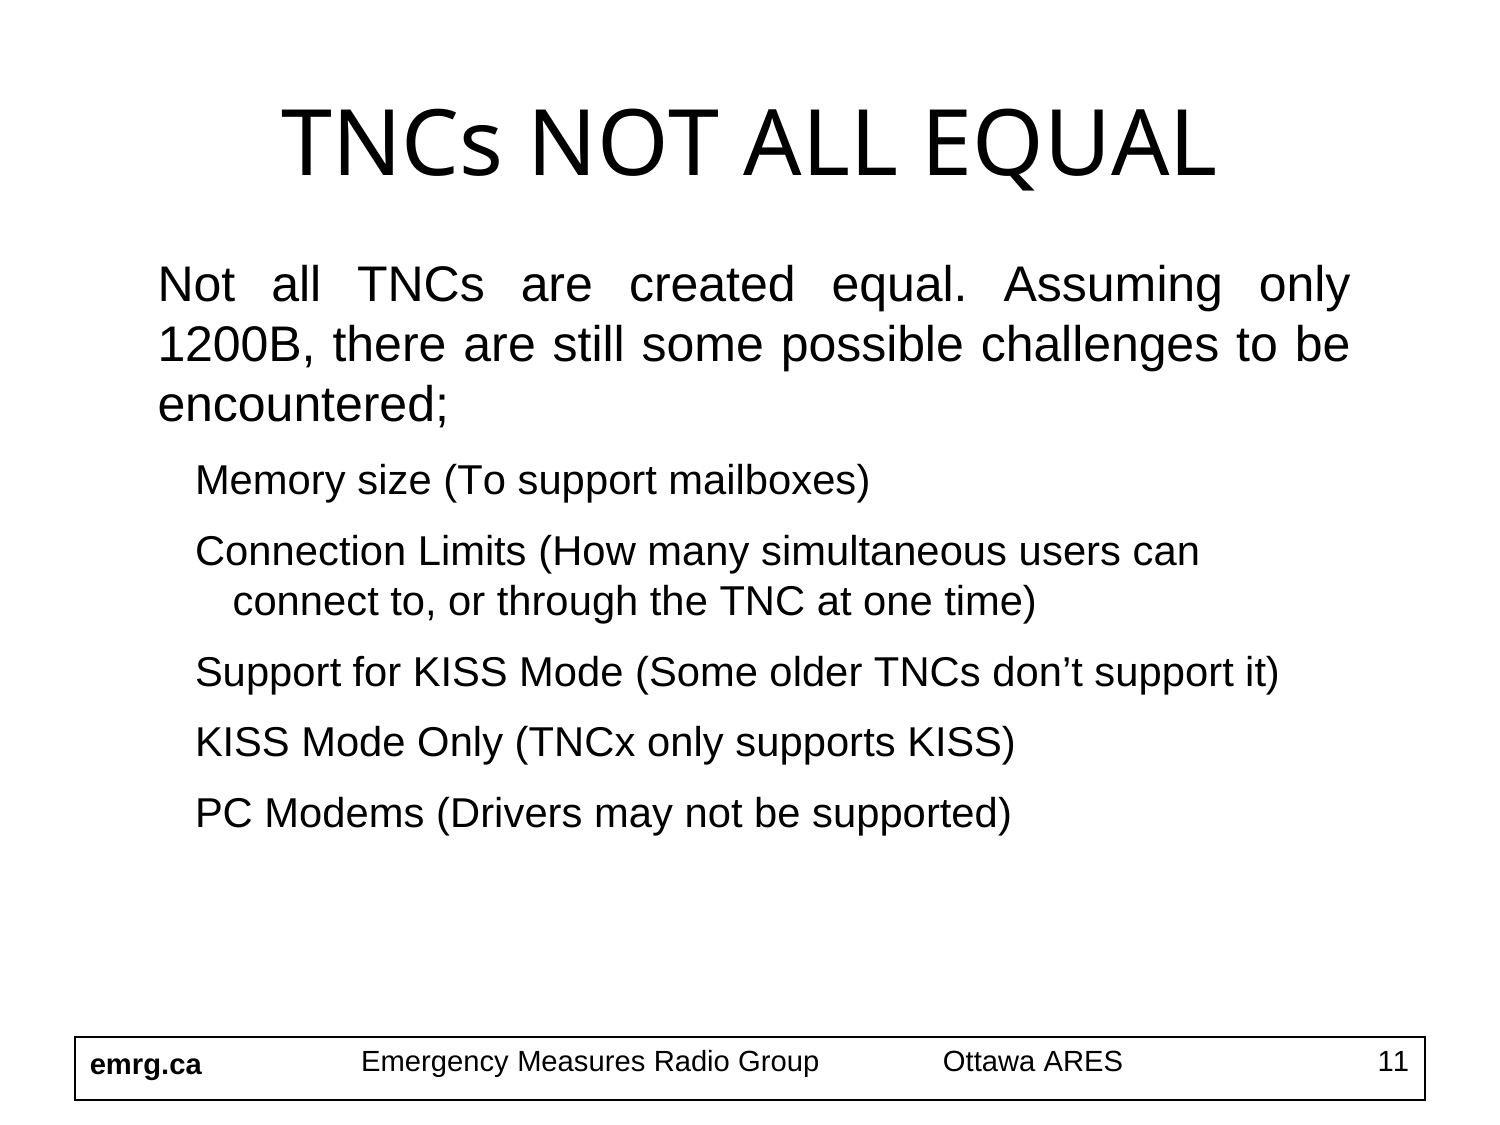

TNCs NOT ALL EQUAL
Not all TNCs are created equal. Assuming only 1200B, there are still some possible challenges to be encountered;
Memory size (To support mailboxes)
Connection Limits (How many simultaneous users can connect to, or through the TNC at one time)
Support for KISS Mode (Some older TNCs don’t support it)
KISS Mode Only (TNCx only supports KISS)
PC Modems (Drivers may not be supported)
Emergency Measures Radio Group Ottawa ARES
11